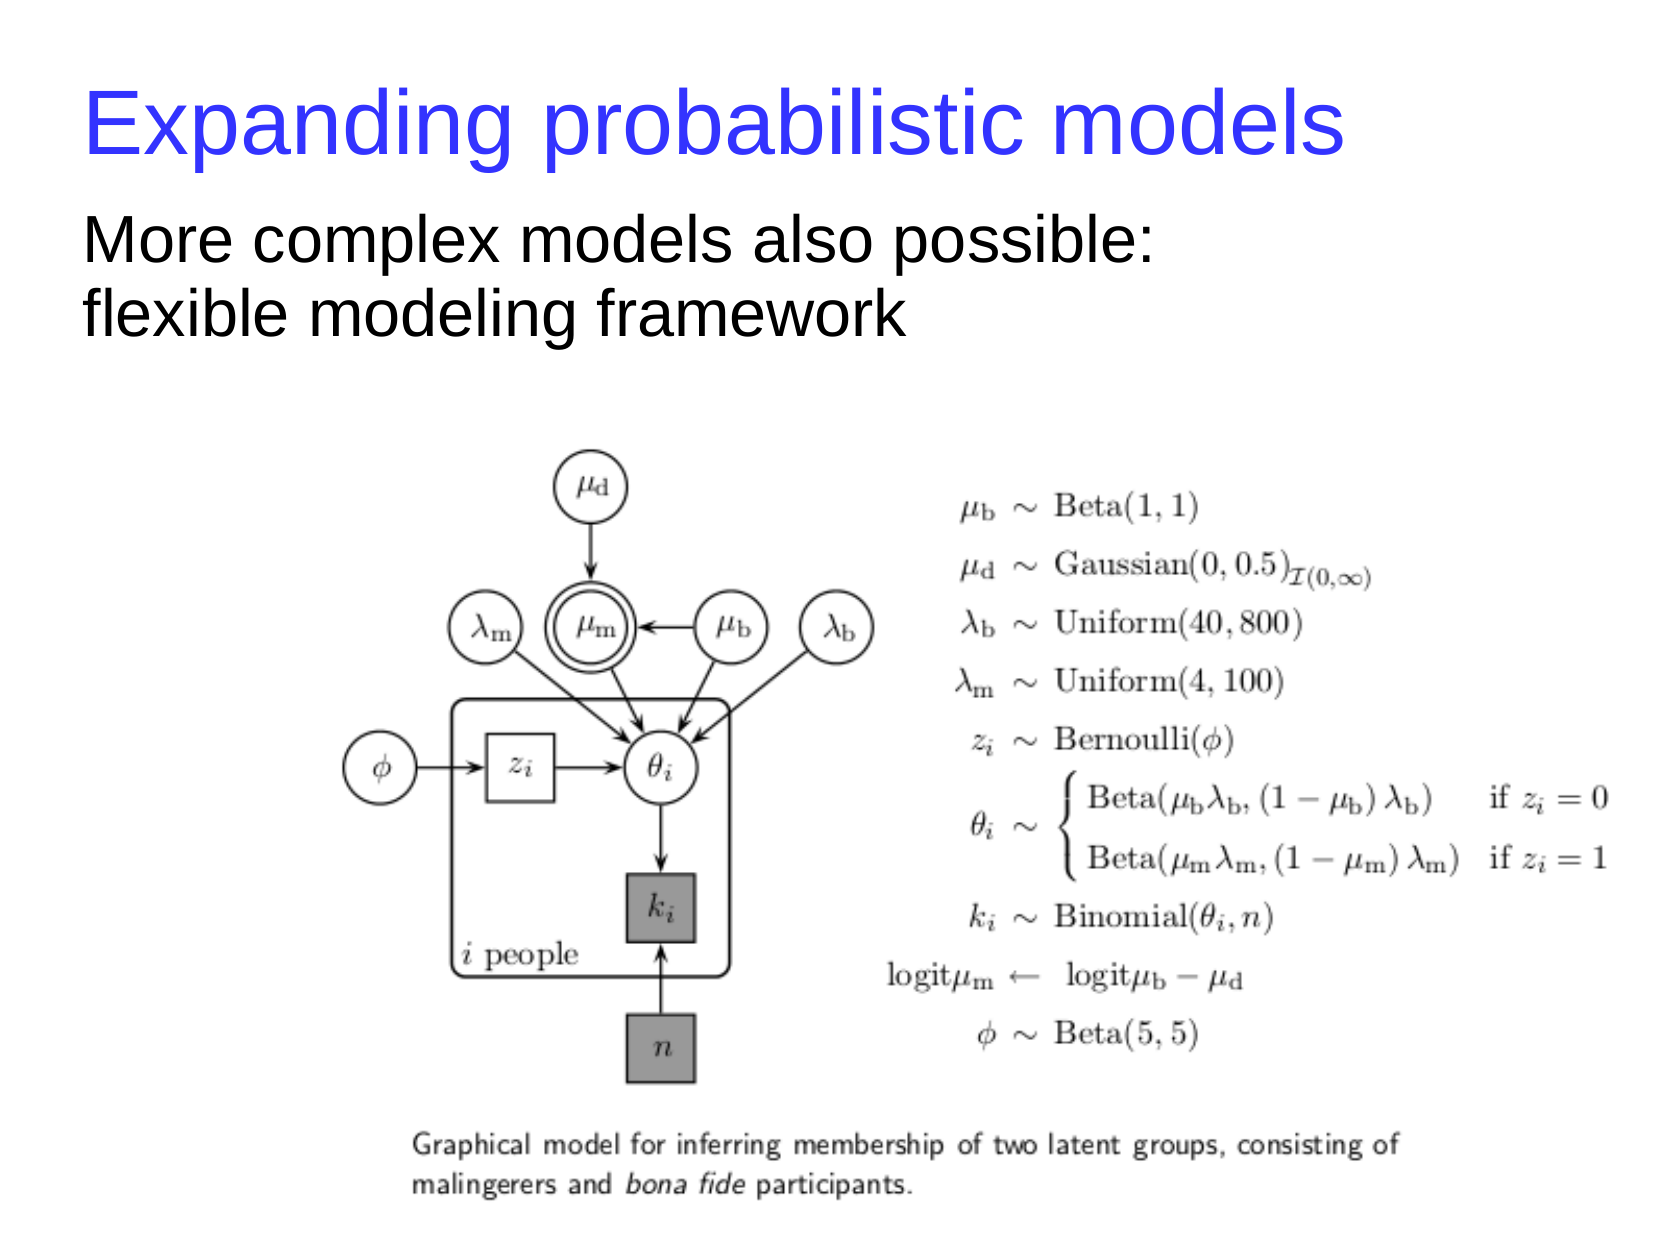

# Expanding probabilistic models
More complex models also possible:
flexible modeling framework
37